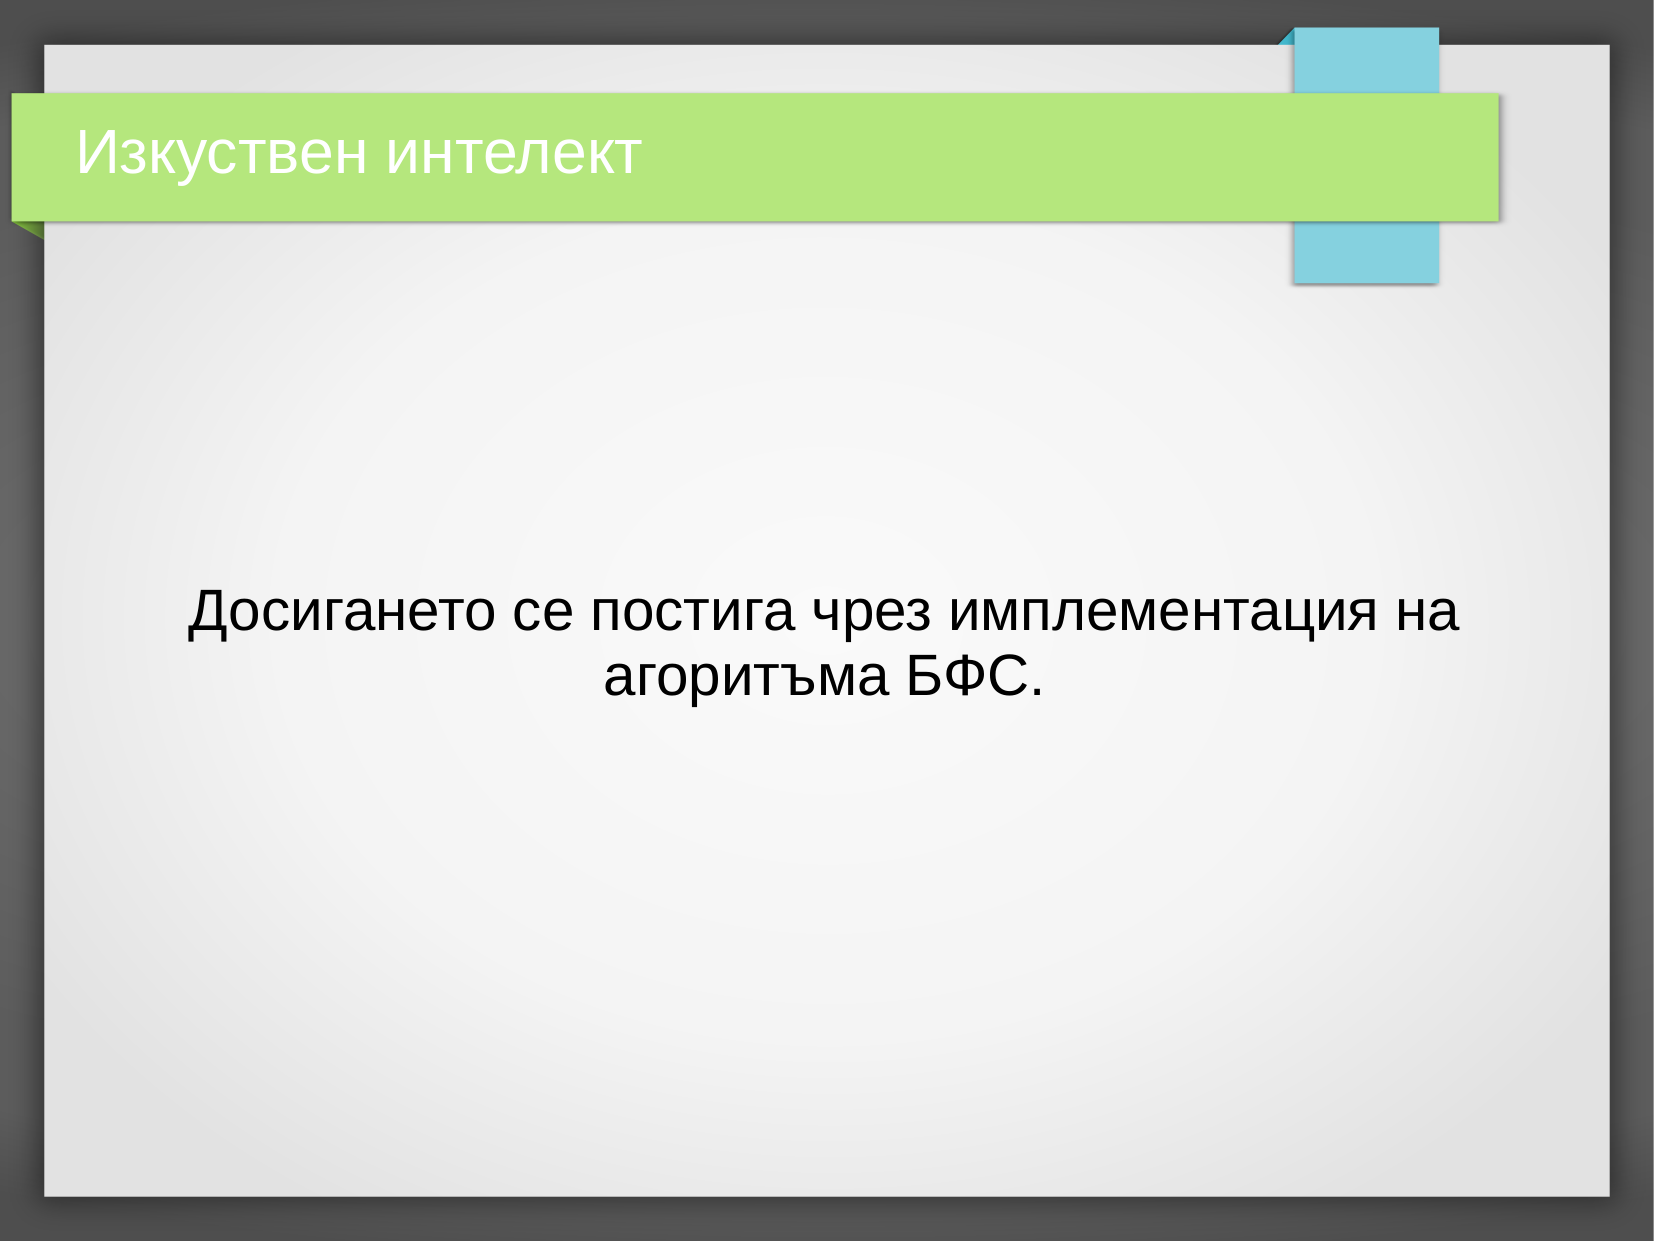

# Изкуствен интелект
Досигането се постига чрез имплементация на агоритъма БФС.